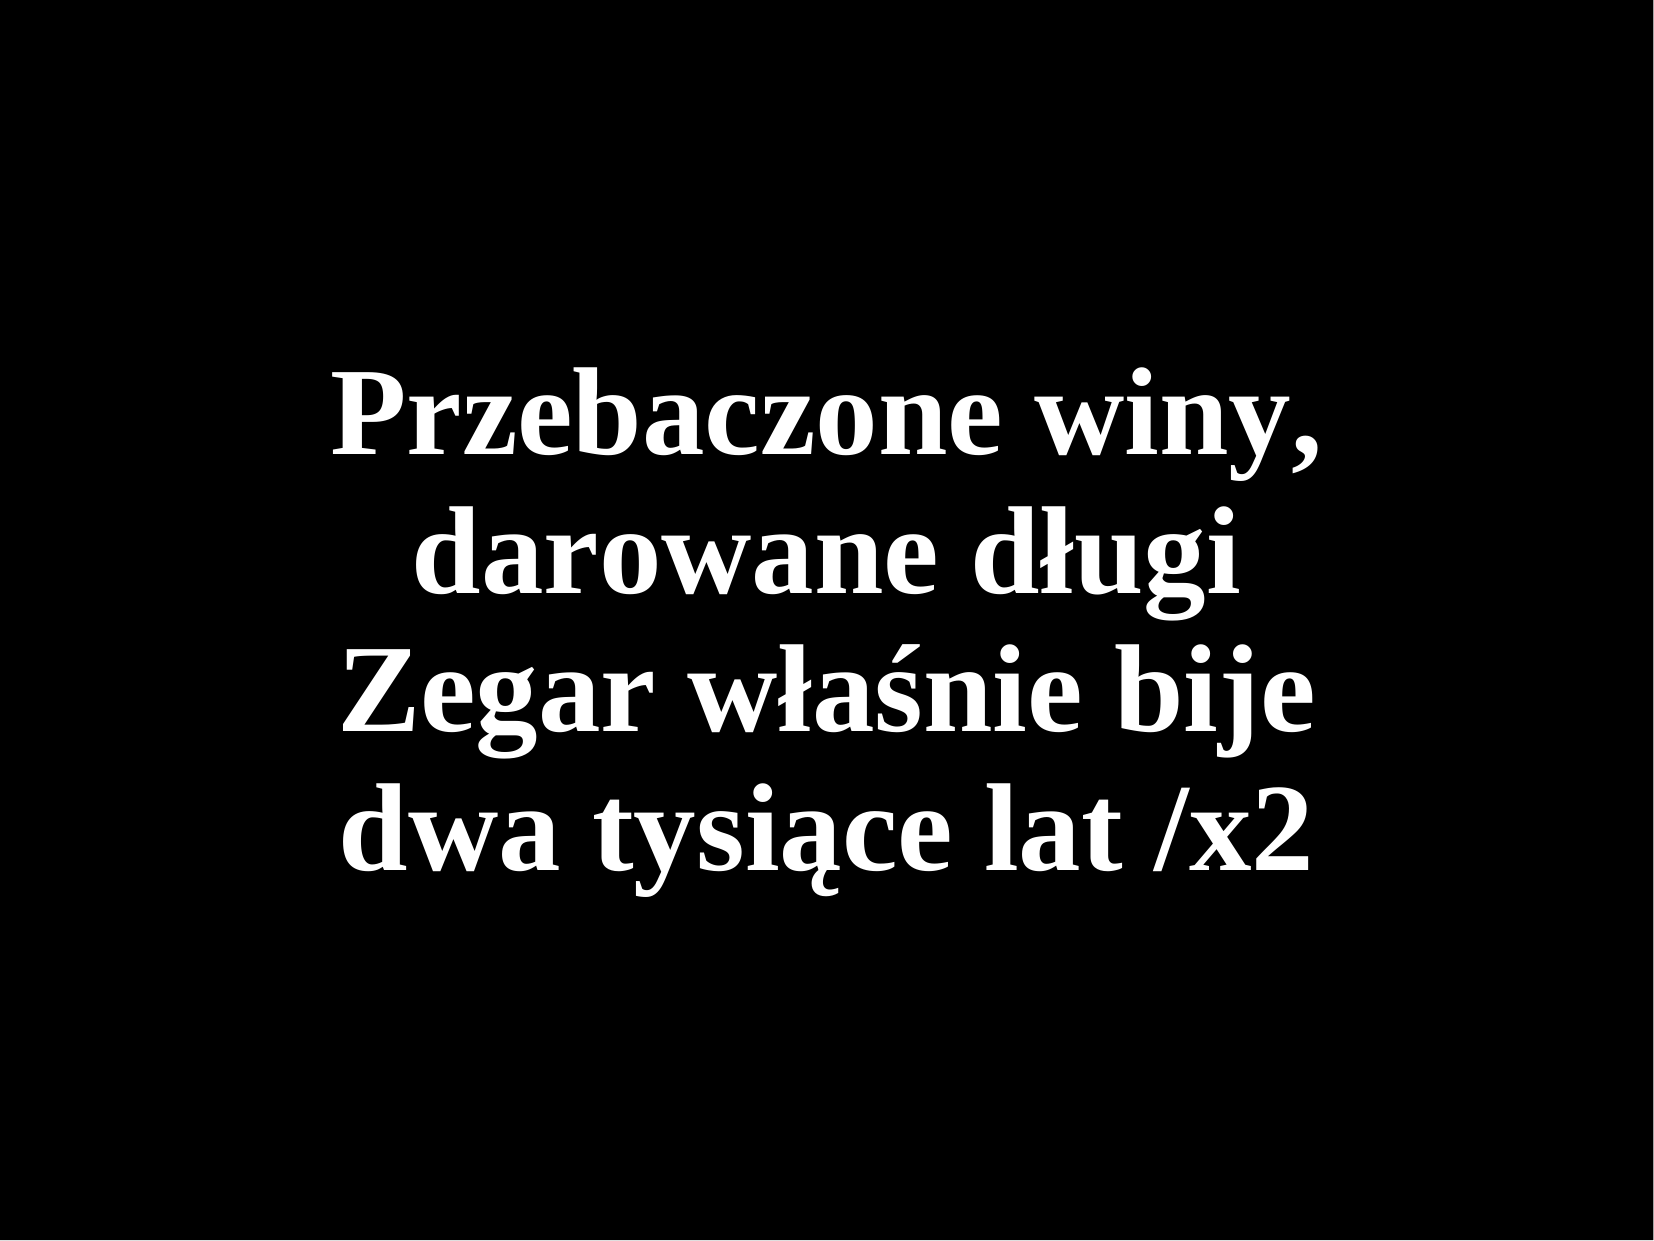

# Przebaczone winy, darowane długi Zegar właśnie bije dwa tysiące lat /x2